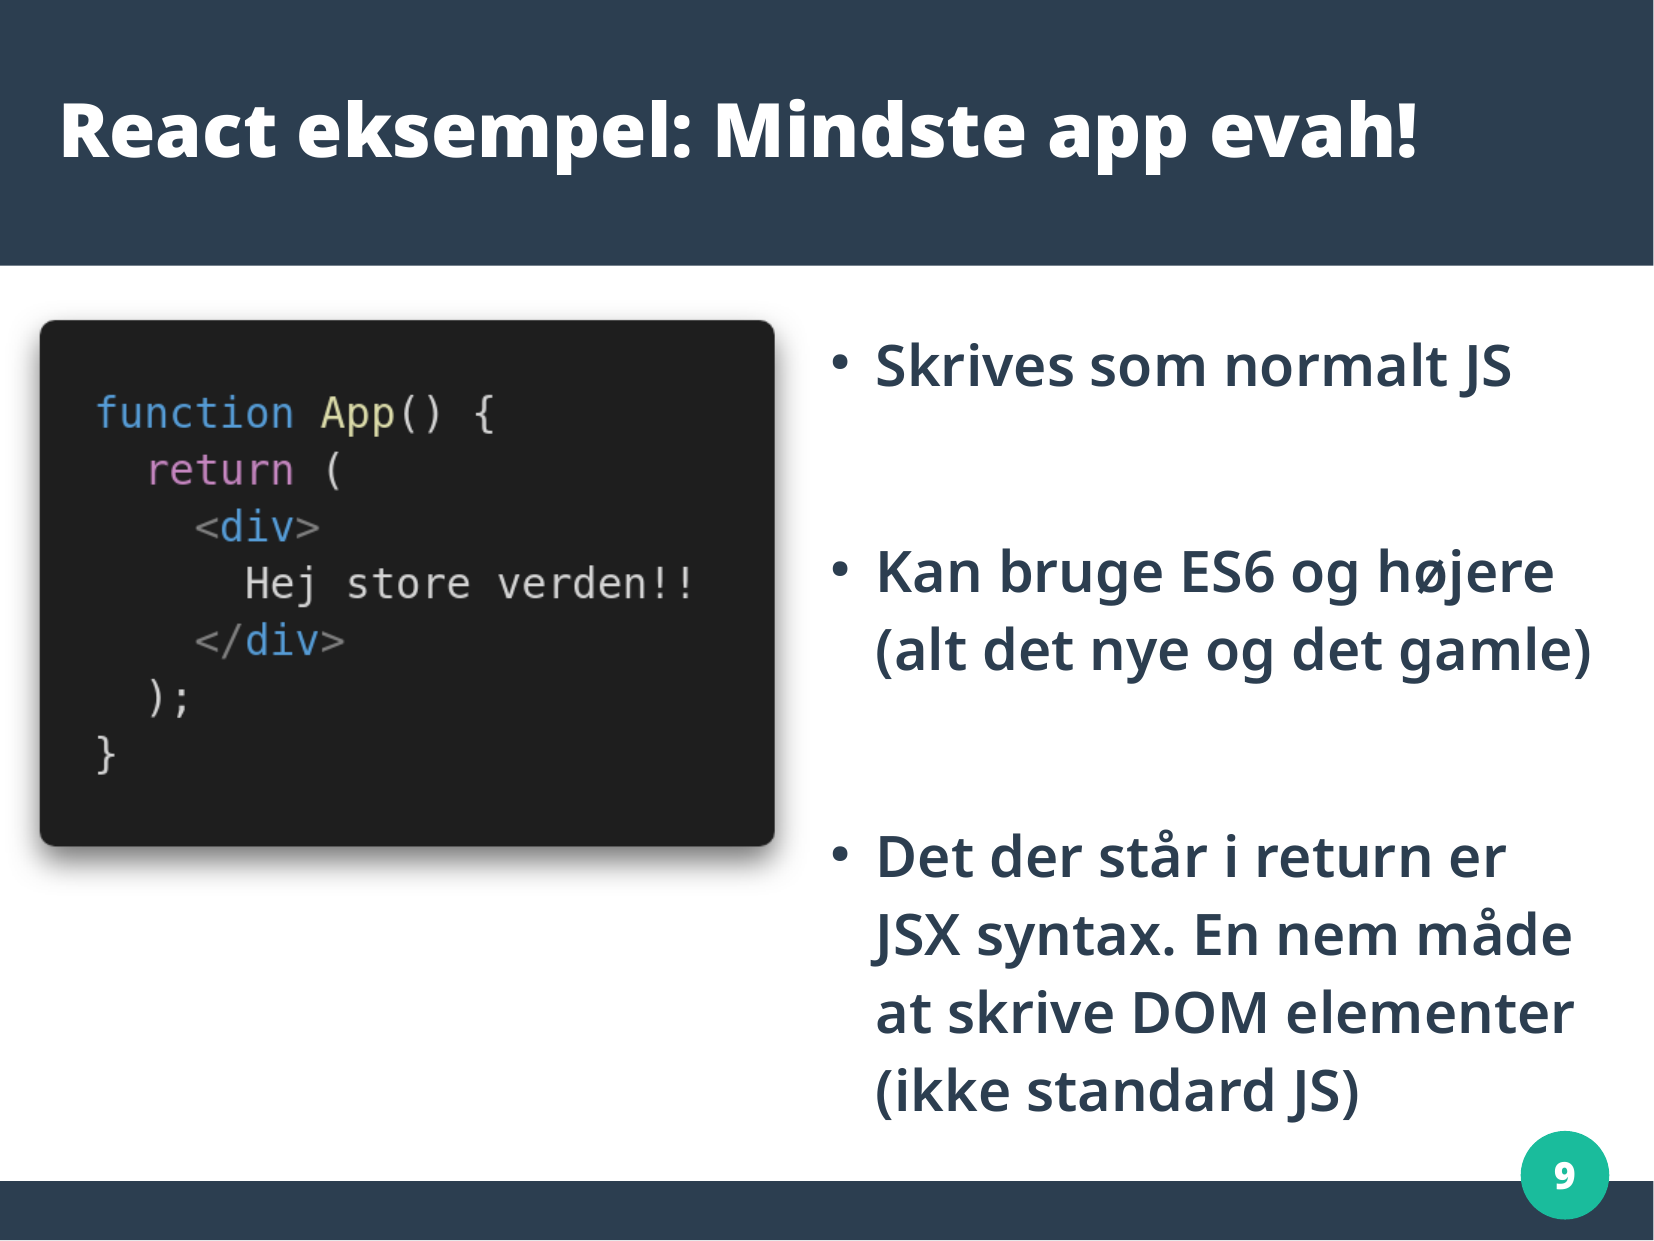

# React eksempel: Mindste app evah!
Skrives som normalt JS
Kan bruge ES6 og højere (alt det nye og det gamle)
Det der står i return er JSX syntax. En nem måde at skrive DOM elementer (ikke standard JS)
9